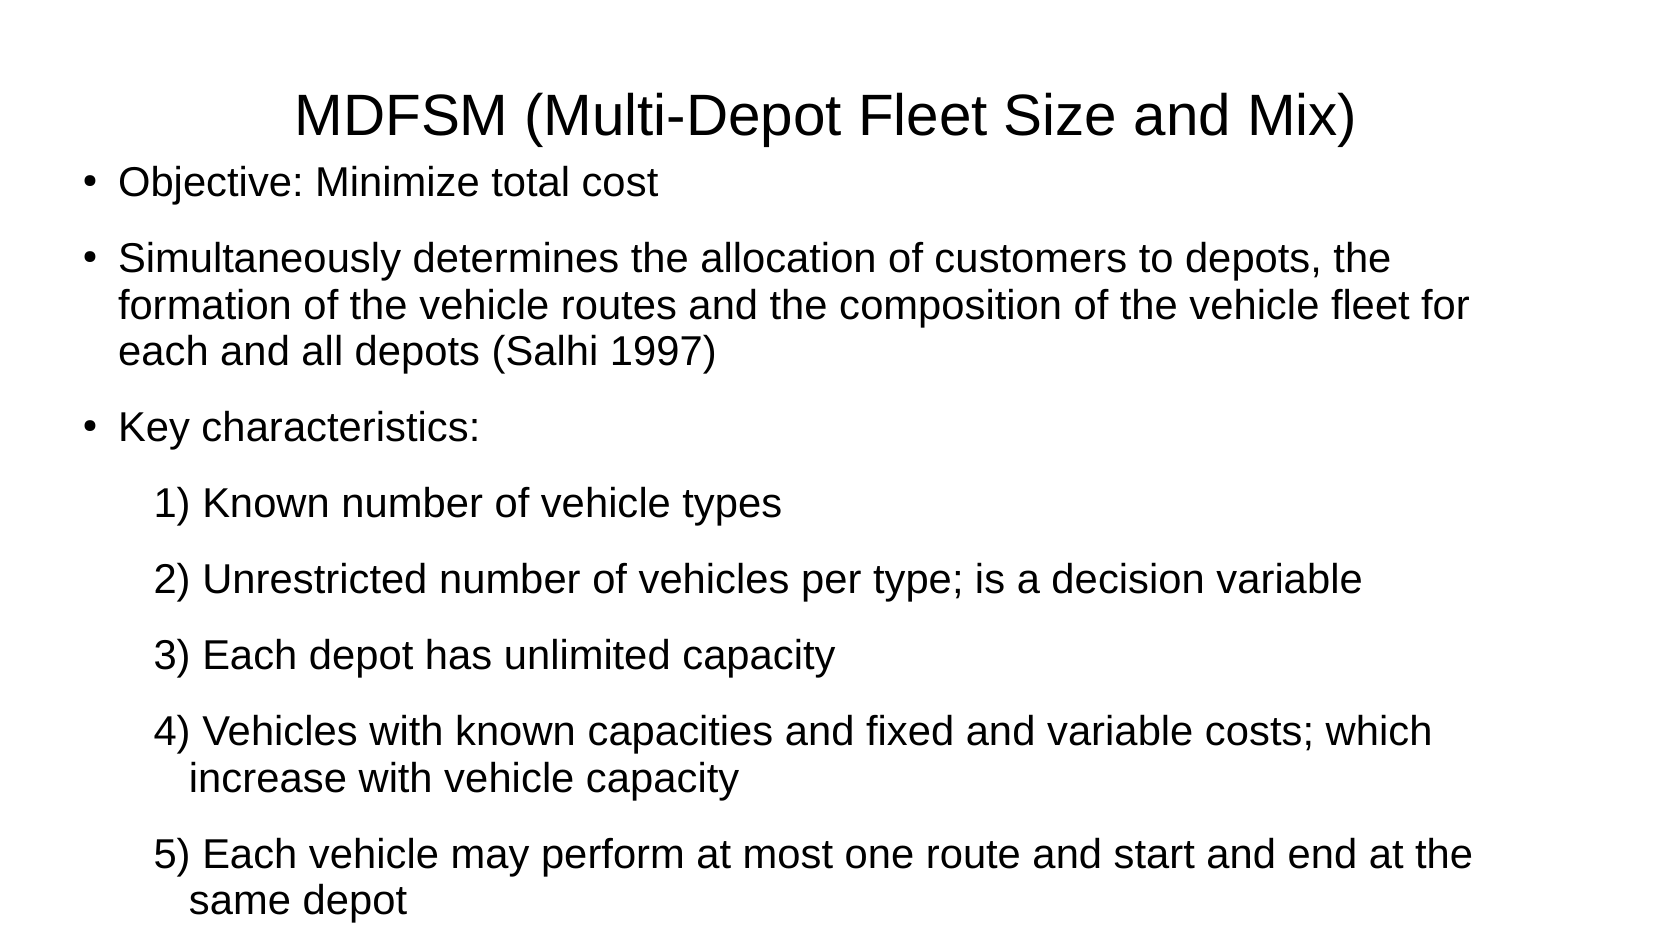

# MDFSM (Multi-Depot Fleet Size and Mix)
Objective: Minimize total cost
Simultaneously determines the allocation of customers to depots, the formation of the vehicle routes and the composition of the vehicle fleet for each and all depots (Salhi 1997)
Key characteristics:
 Known number of vehicle types
 Unrestricted number of vehicles per type; is a decision variable
 Each depot has unlimited capacity
 Vehicles with known capacities and fixed and variable costs; which increase with vehicle capacity
 Each vehicle may perform at most one route and start and end at the same depot